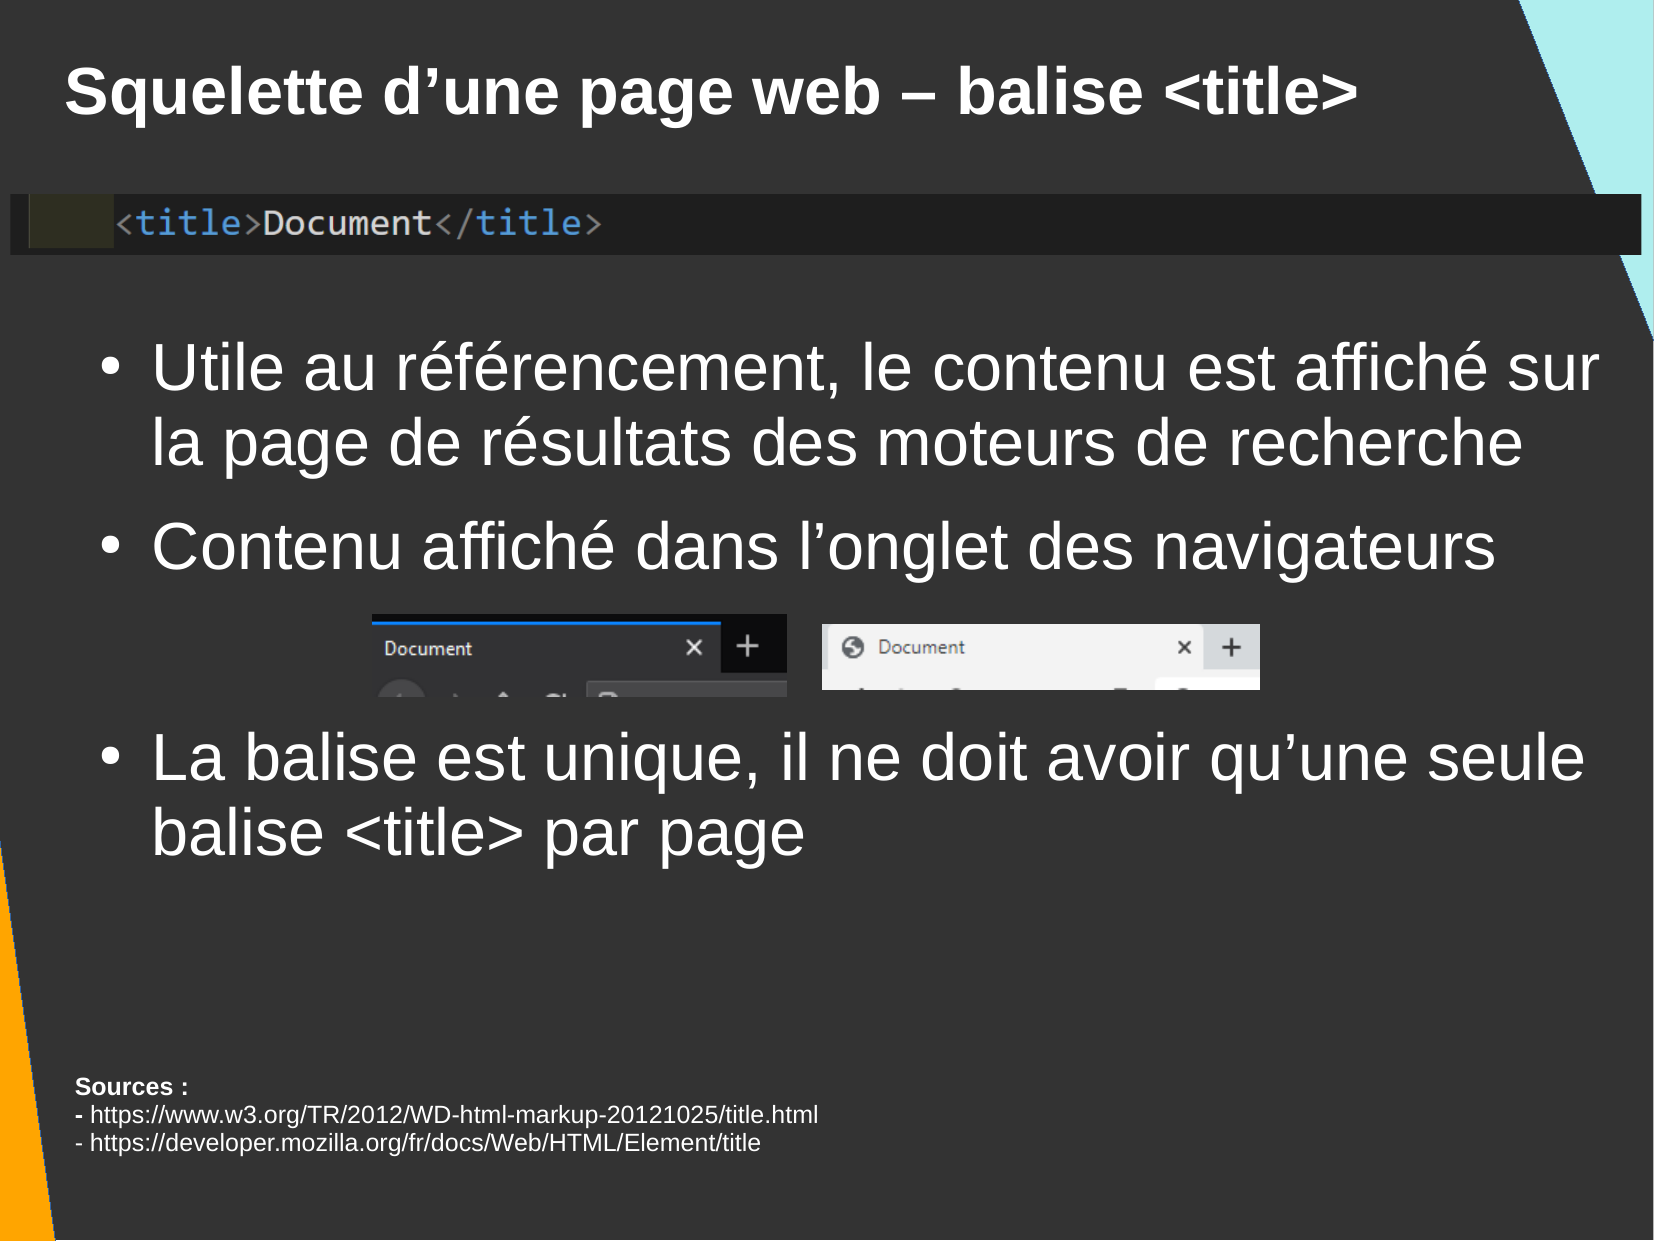

# Squelette d’une page web – balise <title>
Utile au référencement, le contenu est affiché sur la page de résultats des moteurs de recherche
Contenu affiché dans l’onglet des navigateurs
La balise est unique, il ne doit avoir qu’une seule balise <title> par page
Sources :
- https://www.w3.org/TR/2012/WD-html-markup-20121025/title.html
- https://developer.mozilla.org/fr/docs/Web/HTML/Element/title